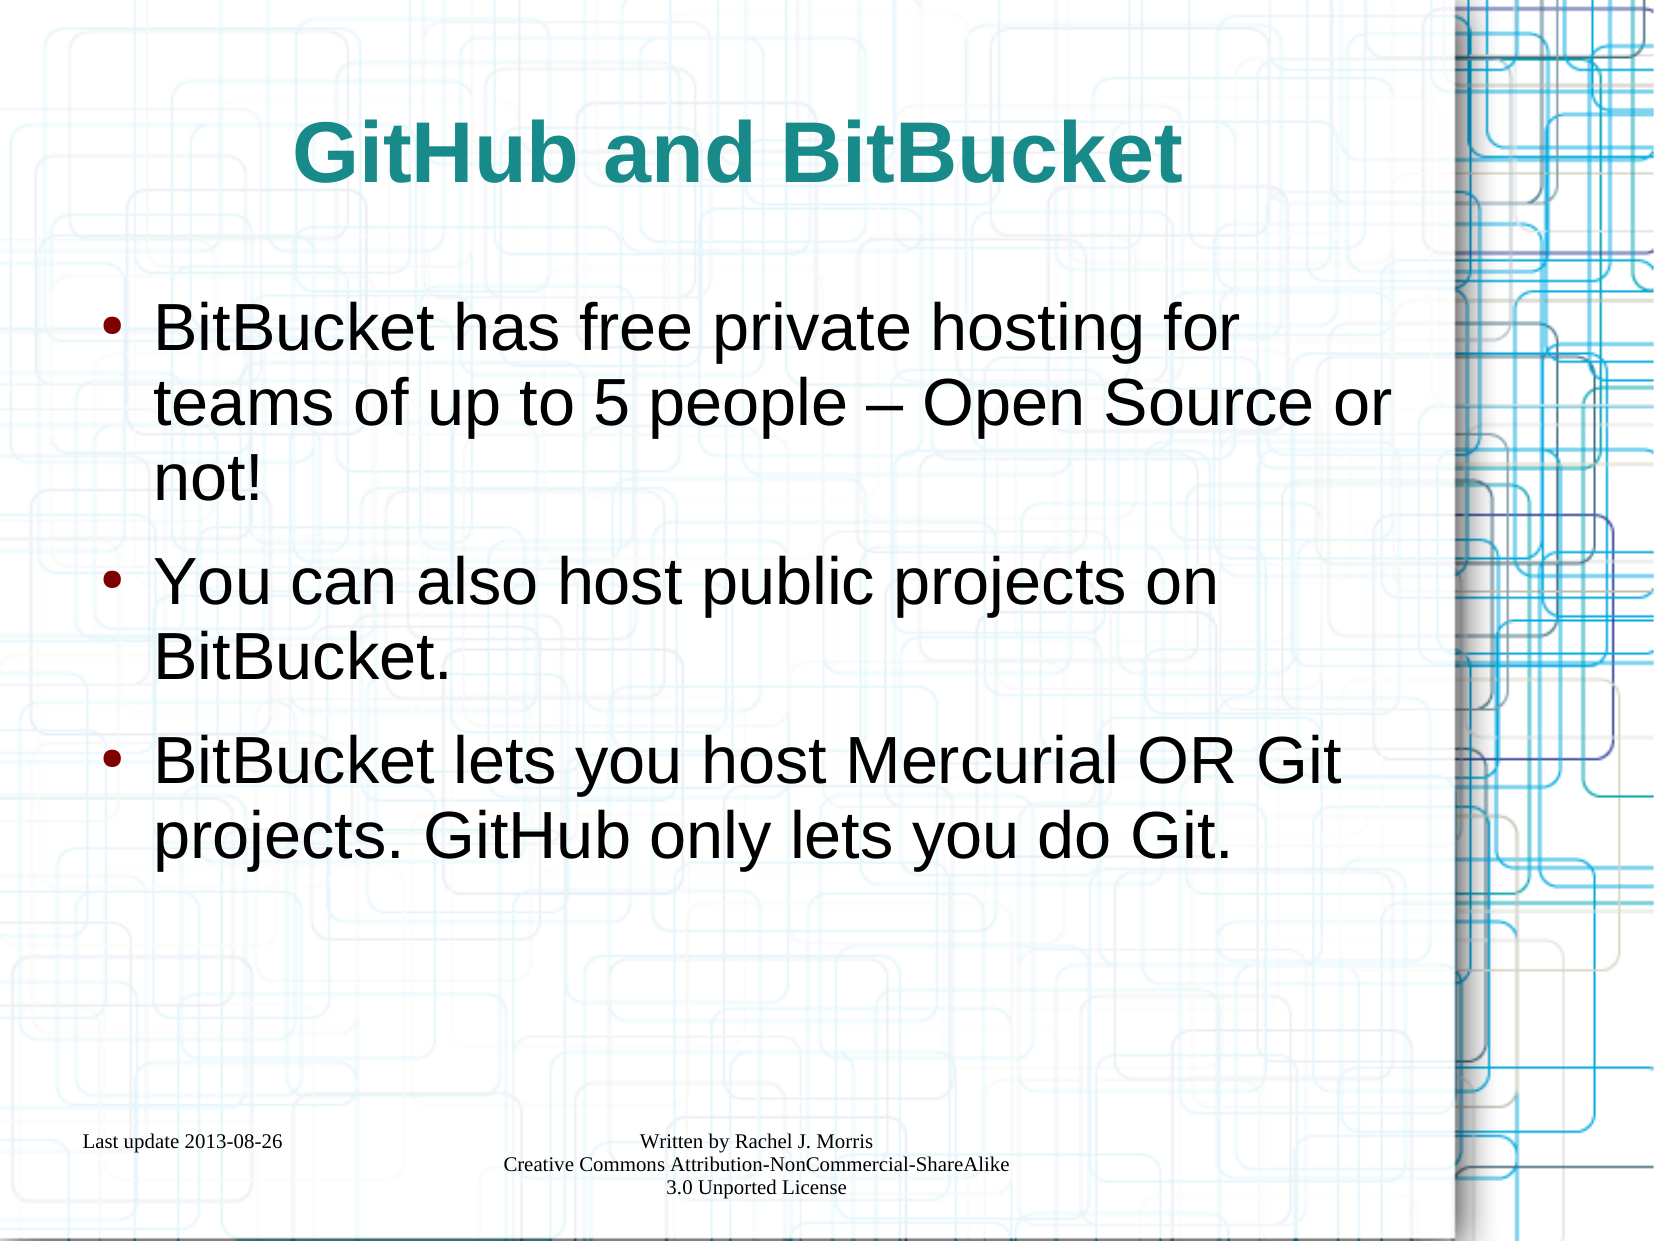

# GitHub and BitBucket
BitBucket has free private hosting for teams of up to 5 people – Open Source or not!
You can also host public projects on BitBucket.
BitBucket lets you host Mercurial OR Git projects. GitHub only lets you do Git.